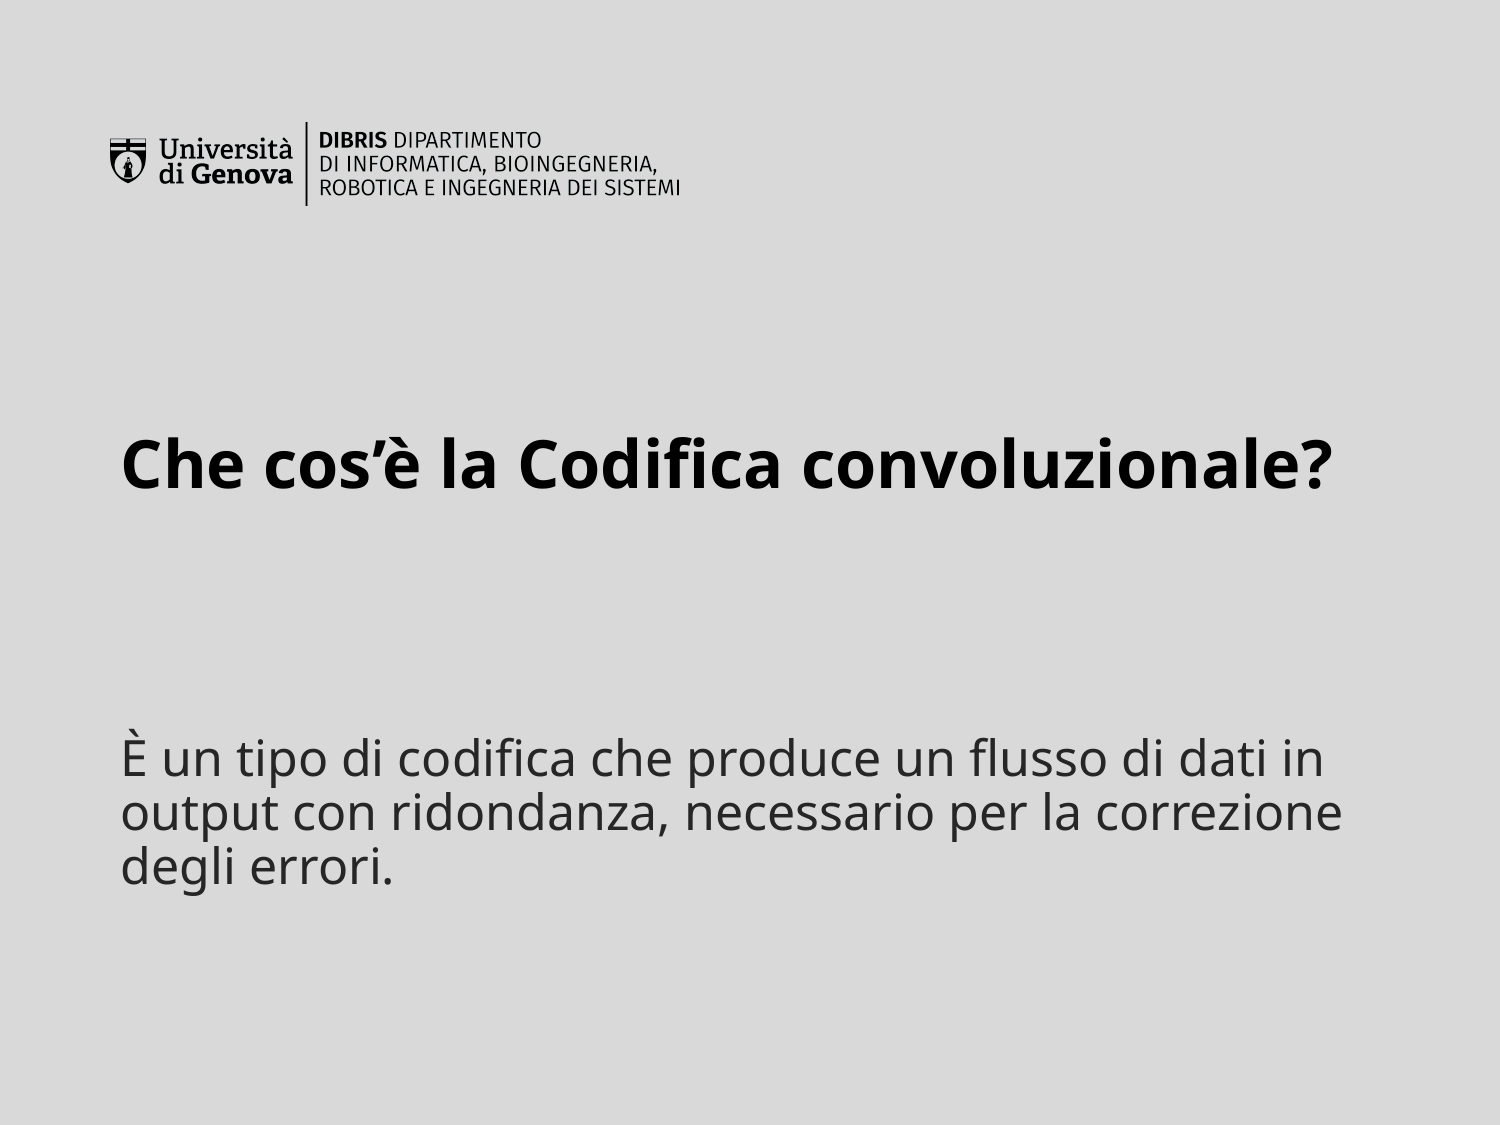

Che cos’è la Codifica convoluzionale?
# È un tipo di codifica che produce un flusso di dati in output con ridondanza, necessario per la correzione degli errori.